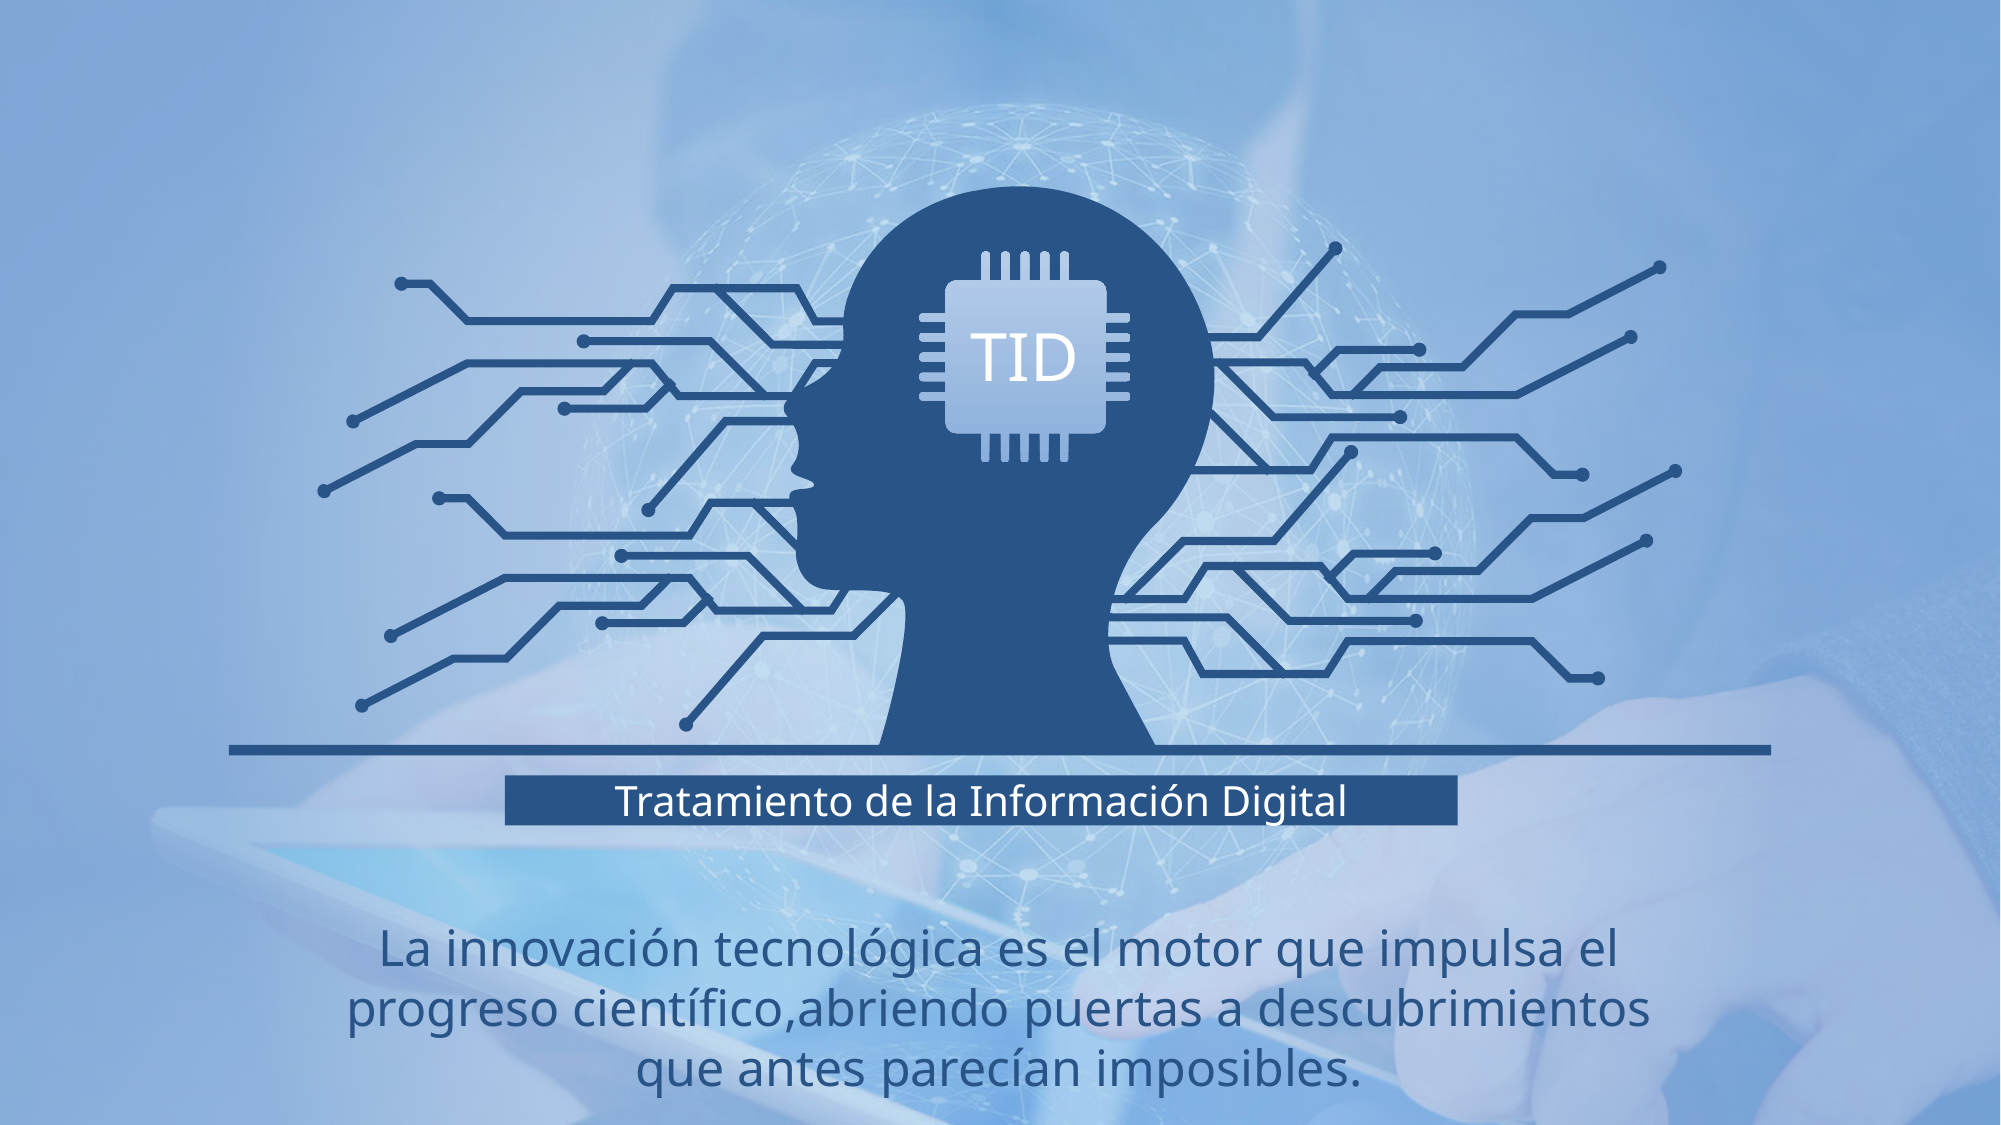

TID
Tratamiento de la Información Digital
La innovación tecnológica es el motor que impulsa el progreso científico,abriendo puertas a descubrimientos que antes parecían imposibles.